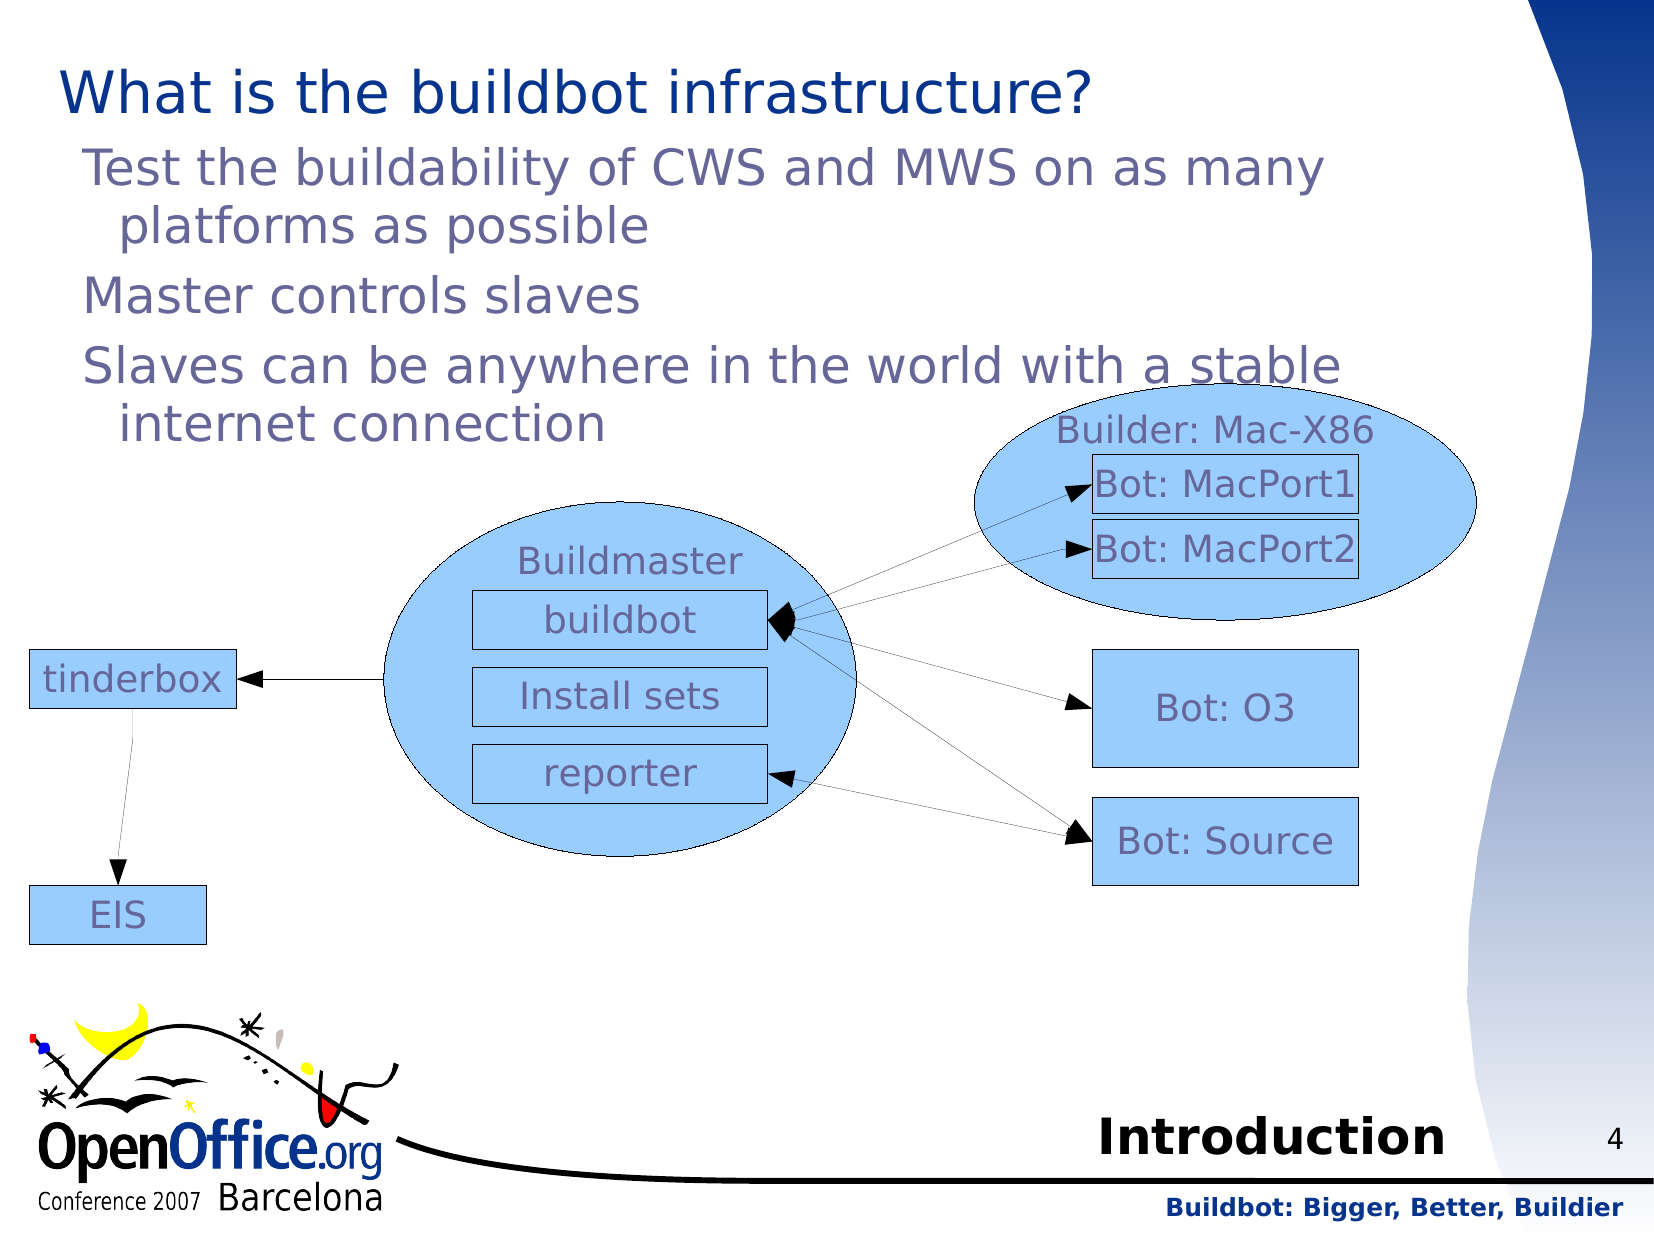

What is the buildbot infrastructure?
Test the buildability of CWS and MWS on as many platforms as possible
Master controls slaves
Slaves can be anywhere in the world with a stable internet connection
Builder: Mac-X86
Bot: MacPort1
Bot: MacPort2
Buildmaster
buildbot
tinderbox
Bot: O3
Install sets
reporter
Bot: Source
EIS
# Introduction
4
Buildbot: Bigger, Better, Buildier